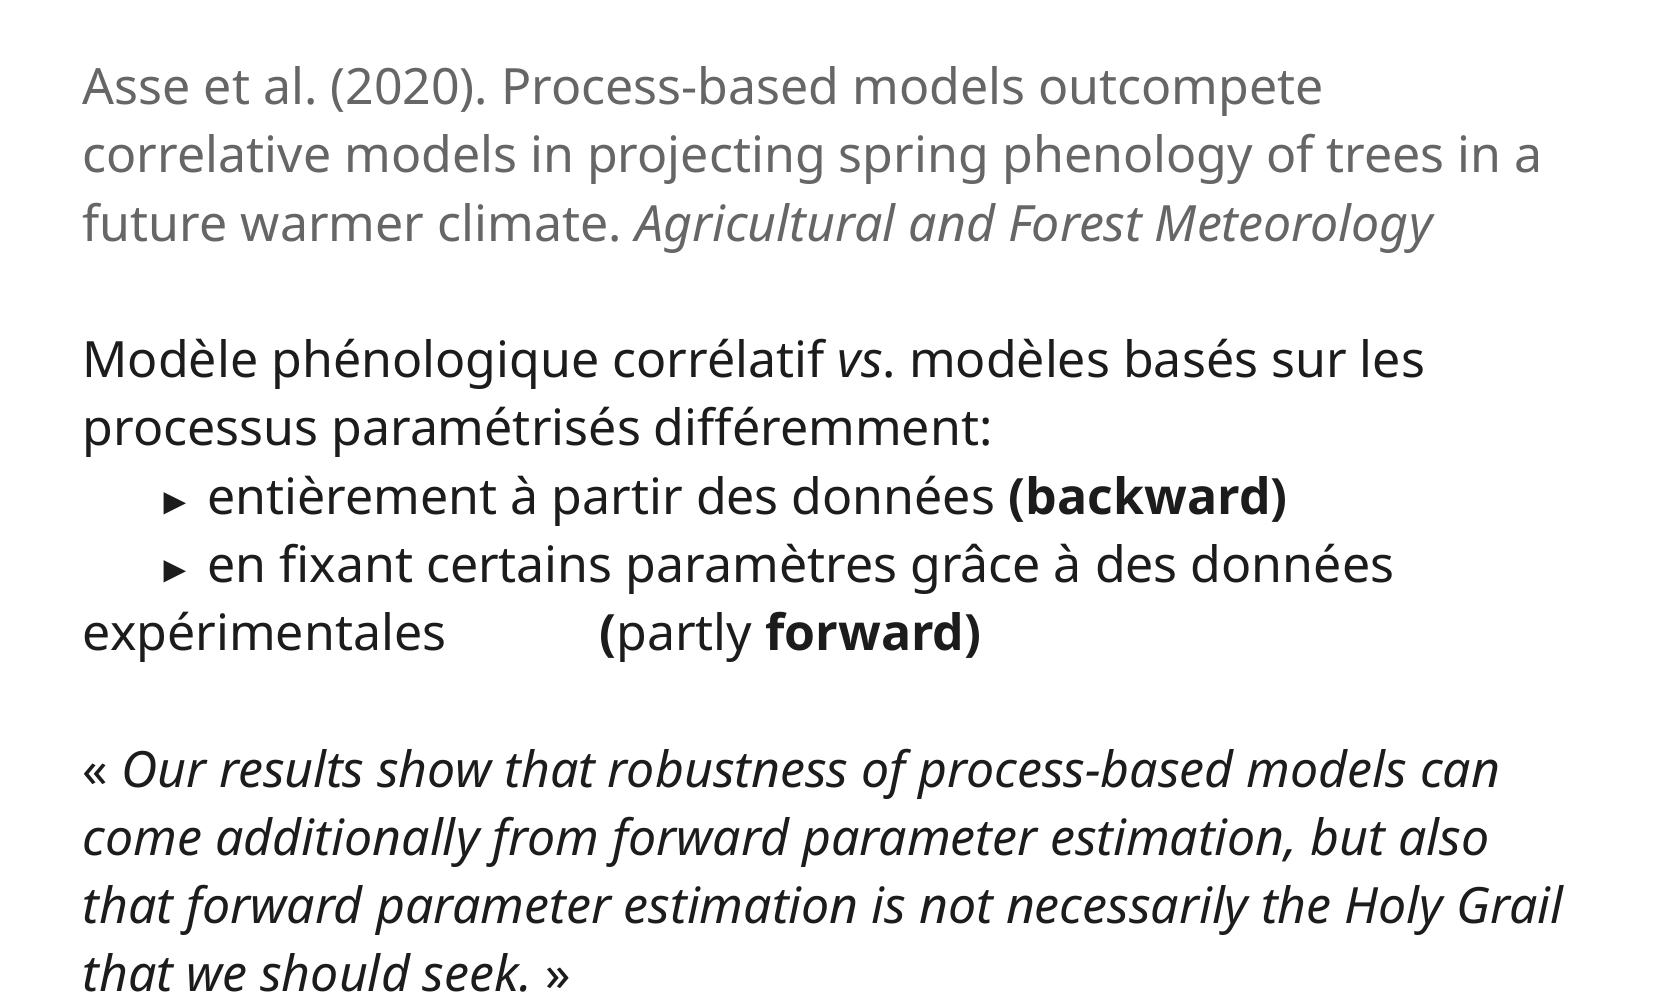

# Asse et al. (2020). Process-based models outcompete correlative models in projecting spring phenology of trees in a future warmer climate. Agricultural and Forest Meteorology
Modèle phénologique corrélatif vs. modèles basés sur les processus paramétrisés différemment:
	► entièrement à partir des données (backward)
	► en fixant certains paramètres grâce à des données expérimentales 		(partly forward)
« Our results show that robustness of process-based models can come additionally from forward parameter estimation, but also that forward parameter estimation is not necessarily the Holy Grail that we should seek. »